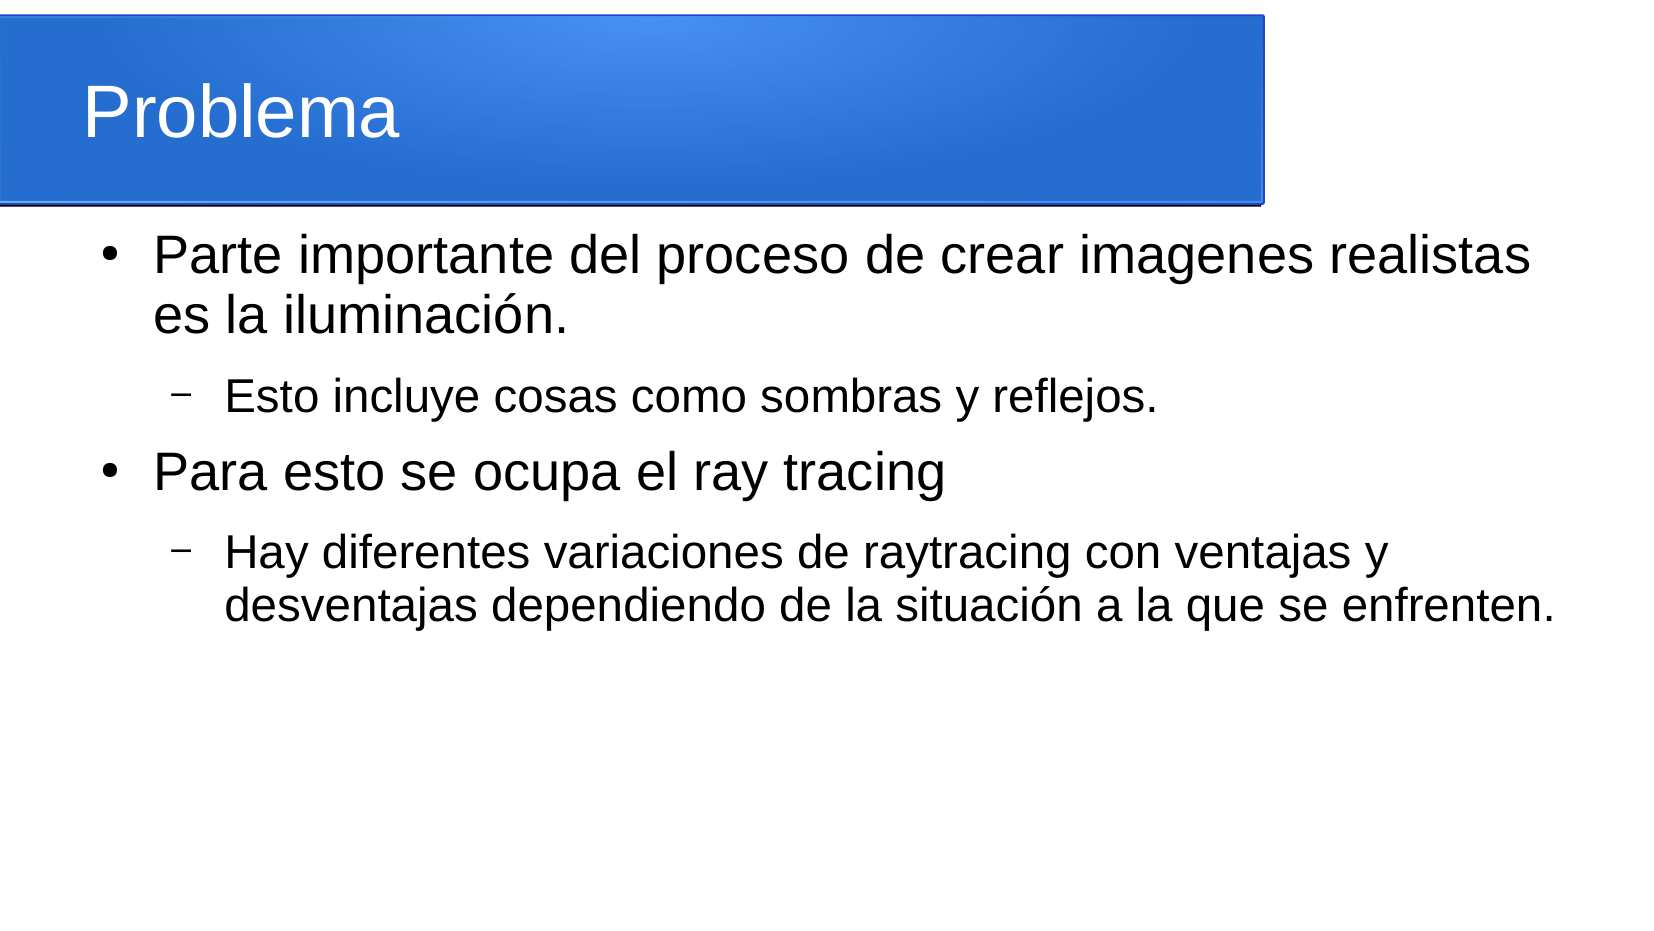

# Problema
Parte importante del proceso de crear imagenes realistas es la iluminación.
Esto incluye cosas como sombras y reflejos.
Para esto se ocupa el ray tracing
Hay diferentes variaciones de raytracing con ventajas y desventajas dependiendo de la situación a la que se enfrenten.